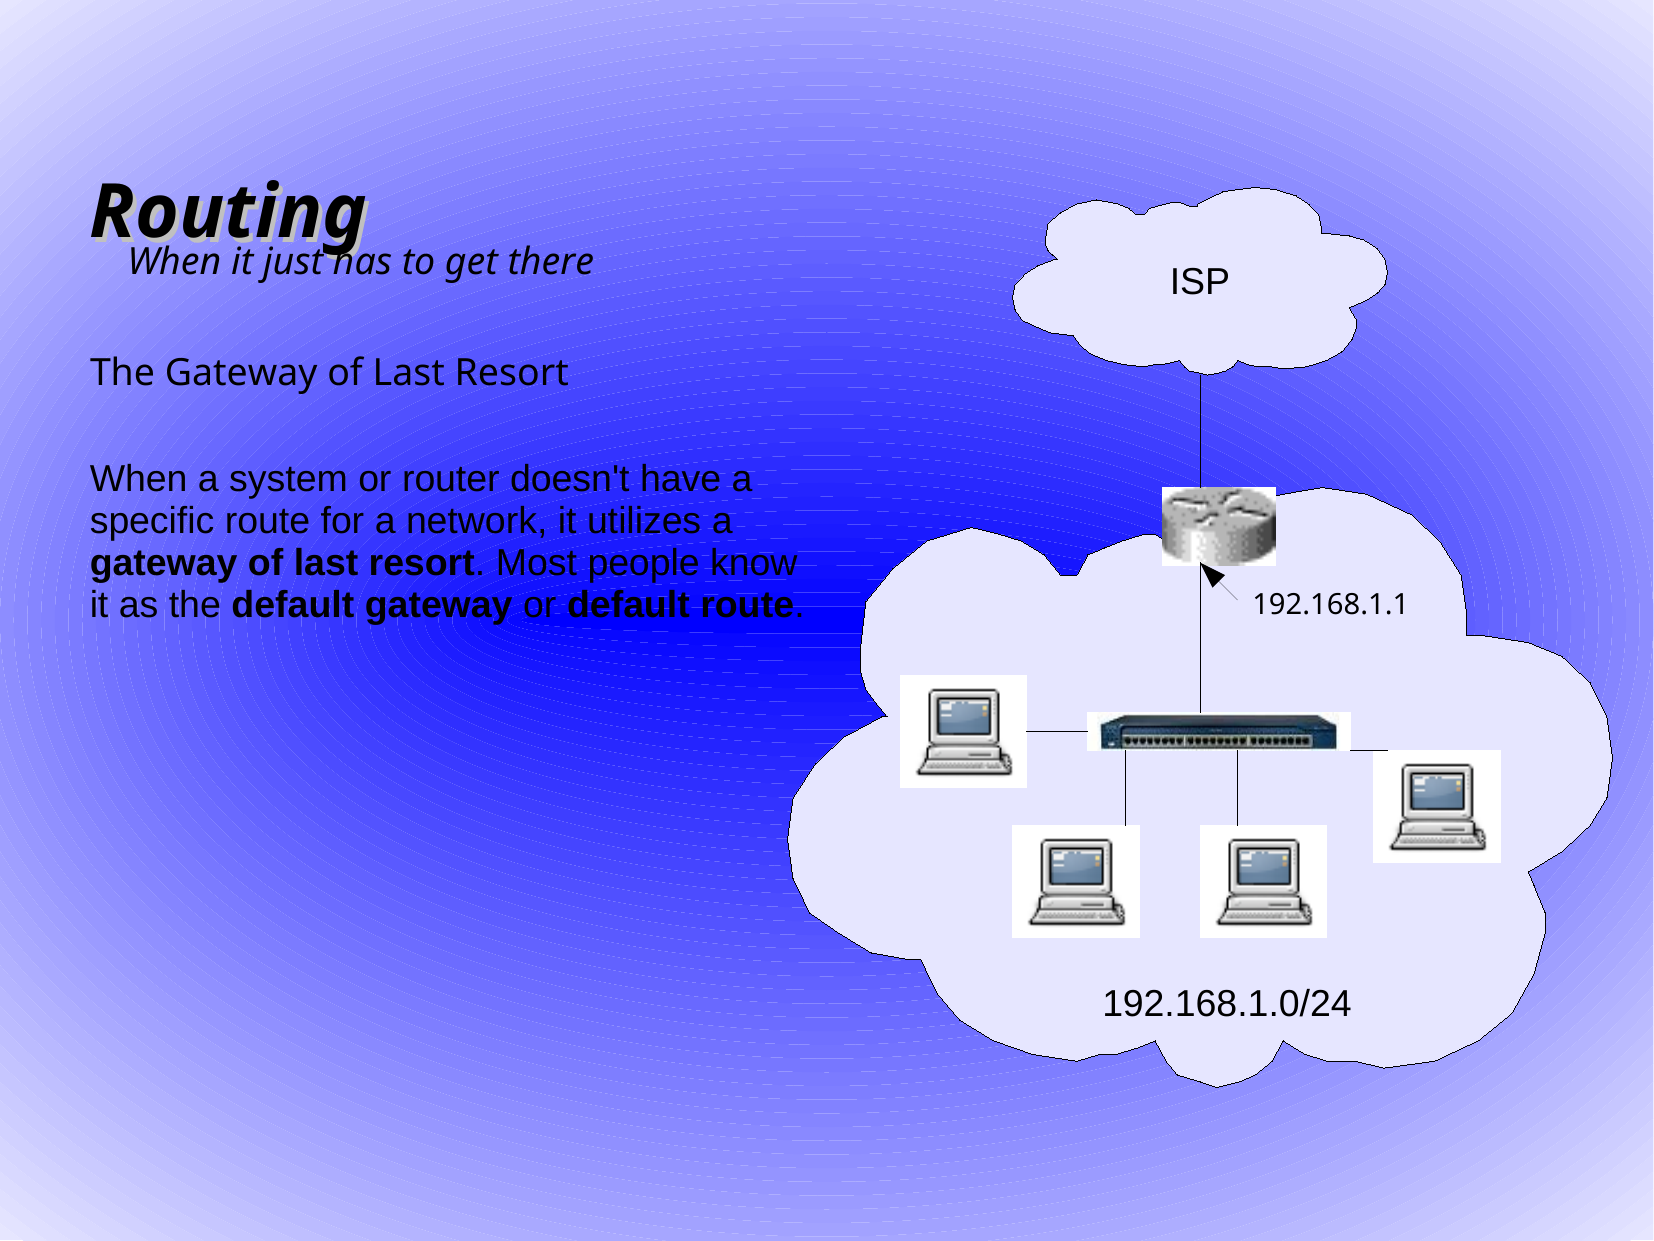

Routing
ISP
When it just has to get there
The Gateway of Last Resort
When a system or router doesn't have a specific route for a network, it utilizes a gateway of last resort. Most people know it as the default gateway or default route.
192.168.1.1
192.168.1.0/24